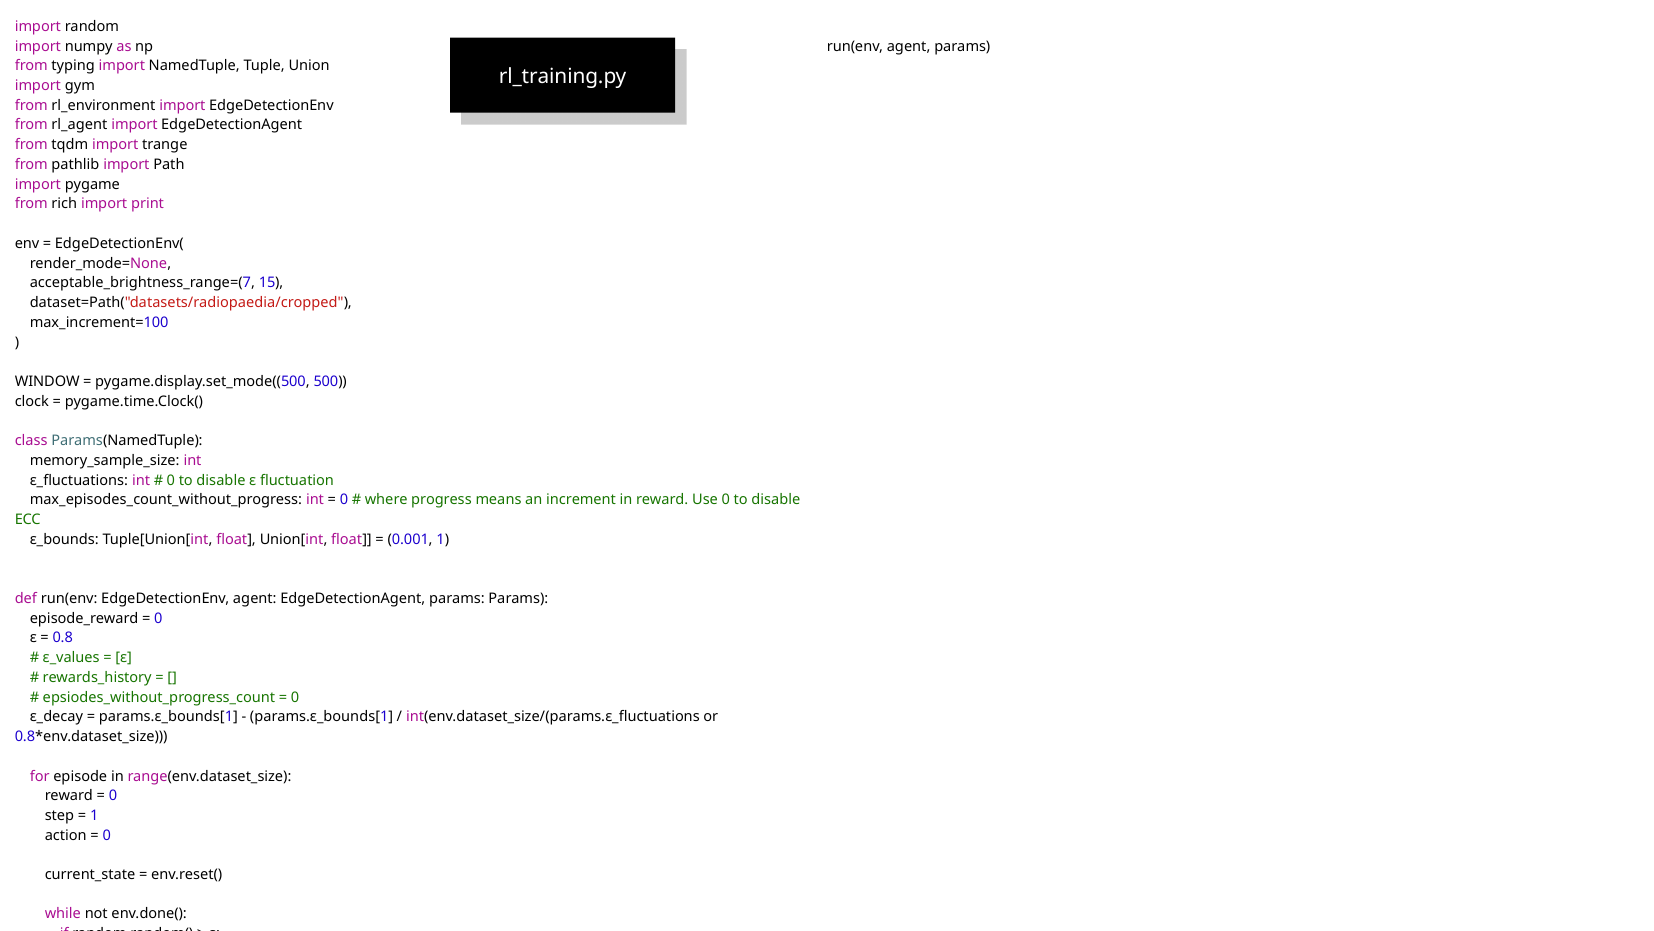

import random
import numpy as np
from typing import NamedTuple, Tuple, Union
import gym
from rl_environment import EdgeDetectionEnv
from rl_agent import EdgeDetectionAgent
from tqdm import trange
from pathlib import Path
import pygame
from rich import print
env = EdgeDetectionEnv(
 render_mode=None,
 acceptable_brightness_range=(7, 15),
 dataset=Path("datasets/radiopaedia/cropped"),
 max_increment=100
)
WINDOW = pygame.display.set_mode((500, 500))
clock = pygame.time.Clock()
class Params(NamedTuple):
 memory_sample_size: int
 ε_fluctuations: int # 0 to disable ε fluctuation
 max_episodes_count_without_progress: int = 0 # where progress means an increment in reward. Use 0 to disable ECC
 ε_bounds: Tuple[Union[int, float], Union[int, float]] = (0.001, 1)
def run(env: EdgeDetectionEnv, agent: EdgeDetectionAgent, params: Params):
 episode_reward = 0
 ε = 0.8
 # ε_values = [ε]
 # rewards_history = []
 # epsiodes_without_progress_count = 0
 ε_decay = params.ε_bounds[1] - (params.ε_bounds[1] / int(env.dataset_size/(params.ε_fluctuations or 0.8*env.dataset_size)))
 for episode in range(env.dataset_size):
 reward = 0
 step = 1
 action = 0
 current_state = env.reset()
 while not env.done():
 if random.random() > ε:
 print(f"[bold][magenta]E[/bold][/magenta] {ε*100:.1f}%", end=" ")
 action = agent.what_do_you_want_to_do(current_state)
 else:
 print(f"[bold][cyan]X[/bold][/cyan] {ε*100:.1f}%", end=" ")
 action = env.action_space.sample()
 new_state, reward, done, info = env.step(action)
 print(f"rewarded with {reward}")
 episode_reward += reward
 agent.remember((current_state, action, reward, new_state, done))
 agent.train(done, step)
 current_state = new_state
 step += 1
 env.render(WINDOW)
 print("==== episode done! ====")
 if ε > params.ε_bounds[0]:
 print(f"decaying {ε = }")
 ε = max(ε * ε_decay, params.ε_bounds[0])
 if params.ε_fluctuations and episode % int(env.dataset_size/params.ε_fluctuations) == 0:
 print(f"flucuating {ε = }")
 ε = params.ε_bounds[1]
 assert env.current_image_name is not None
 env.save_settings(agent.name, Path(__file__).parent / "rl_reports")
 print("=======================")
 # if episode_reward == rewards_history[-1]:
 # epsiodes_without_progress_count += 1
 # rewards_history.append(episode_reward)
 # if epsiodes_without_progress_count > params.max_episodes_count_without_progress:
 # ε = ε_values[-1]
params = Params(memory_sample_size=128, ε_fluctuations=2)
agent = EdgeDetectionAgent("curiosity", env, conv_list=[32], dense_list=[32, 32], discount_rate=0.99, memory_sample_size=params.memory_sample_size)
run(env, agent, params)
rl_training.py